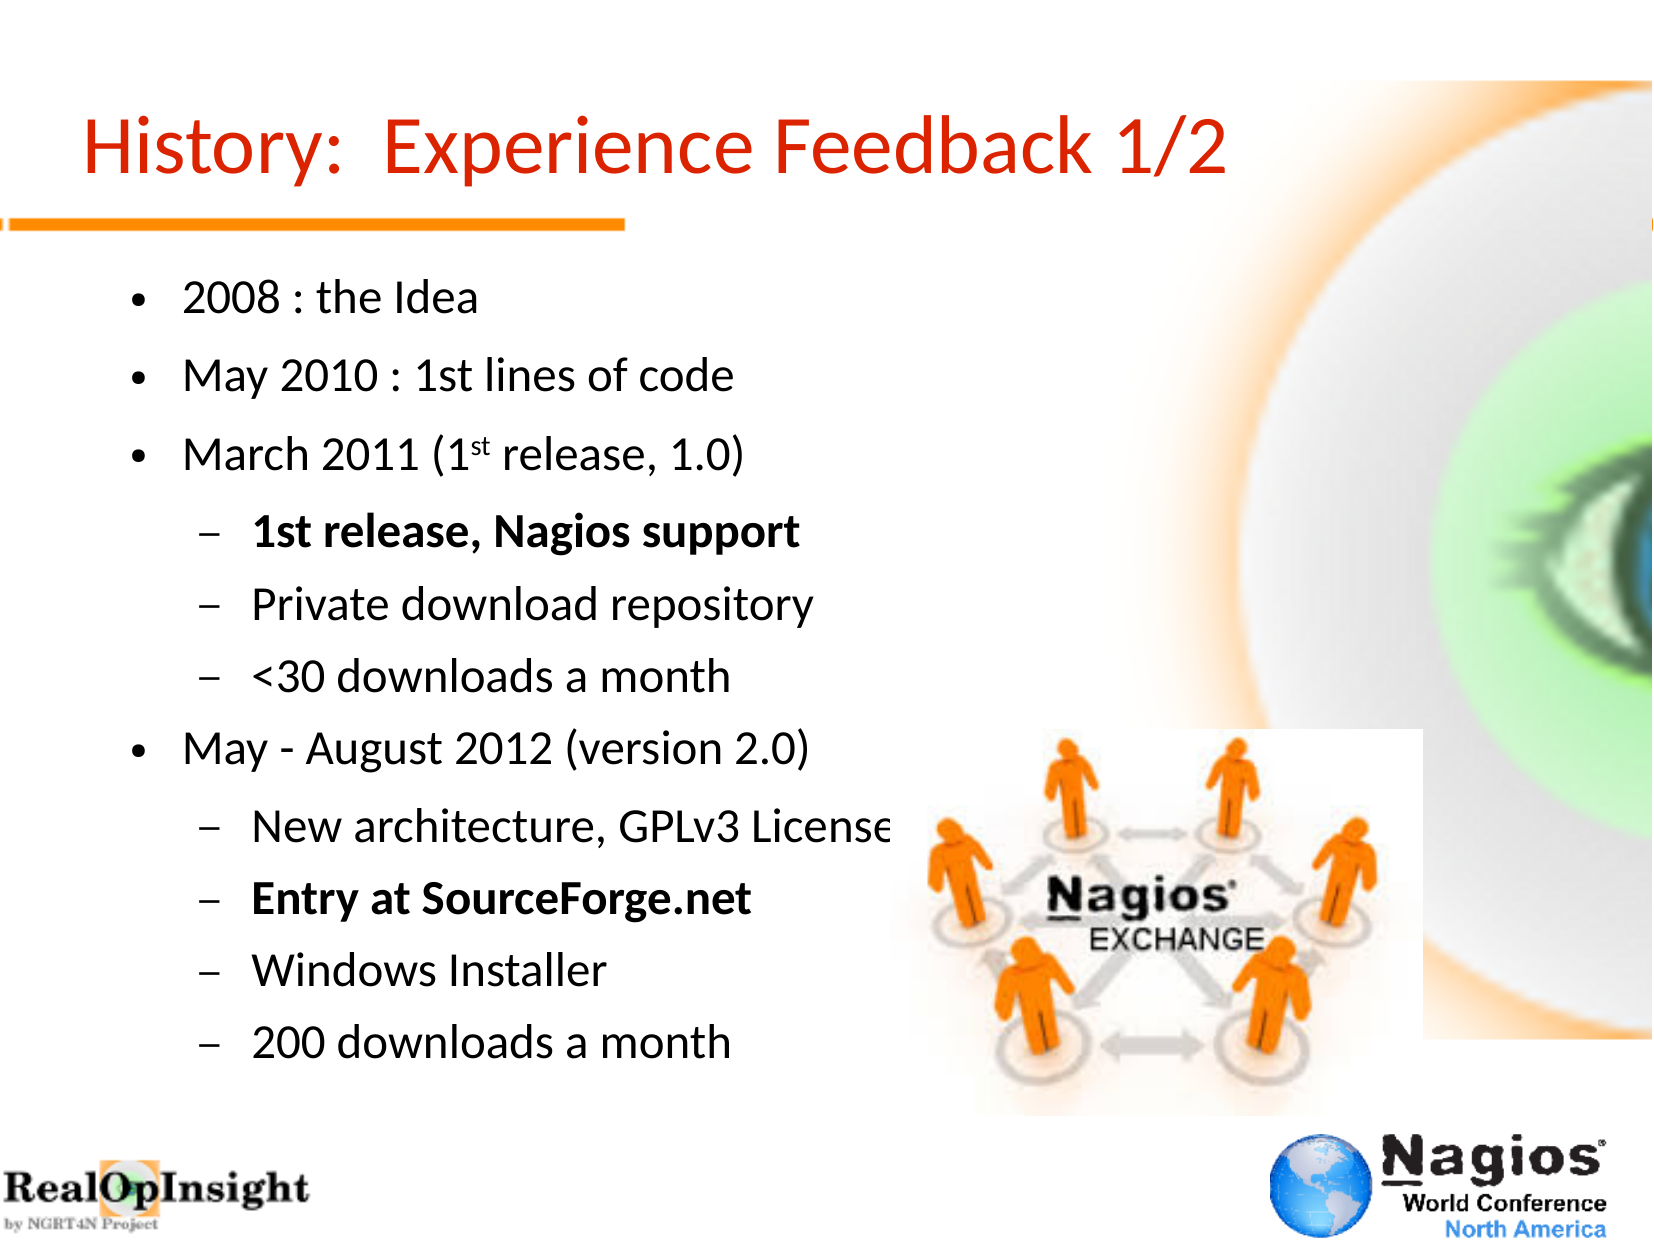

# History: Experience Feedback 1/2
2008 : the Idea
May 2010 : 1st lines of code
March 2011 (1st release, 1.0)
1st release, Nagios support
Private download repository
<30 downloads a month
May - August 2012 (version 2.0)
New architecture, GPLv3 License
Entry at SourceForge.net
Windows Installer
200 downloads a month